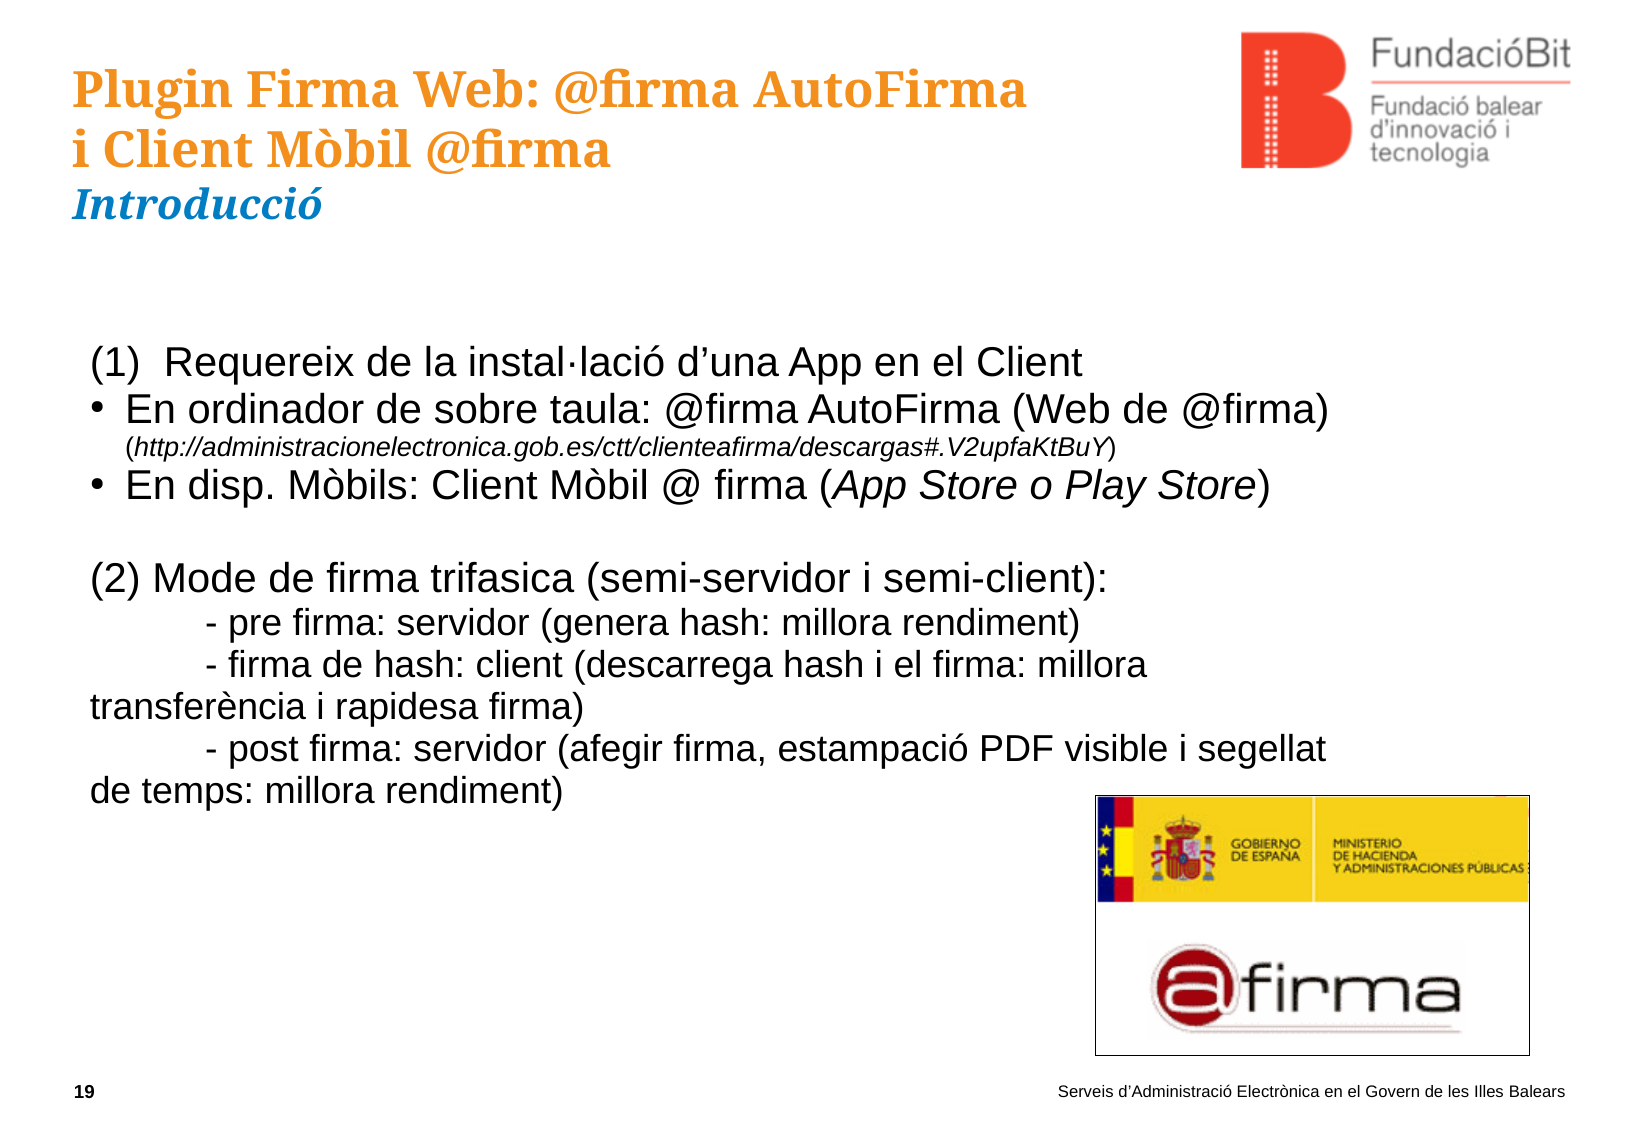

Plugin Firma Web: @firma AutoFirma
i Client Mòbil @firma
Introducció
(1) Requereix de la instal·lació d’una App en el Client
En ordinador de sobre taula: @firma AutoFirma (Web de @firma)
(http://administracionelectronica.gob.es/ctt/clienteafirma/descargas#.V2upfaKtBuY)
En disp. Mòbils: Client Mòbil @ firma (App Store o Play Store)
(2) Mode de firma trifasica (semi-servidor i semi-client):
 - pre firma: servidor (genera hash: millora rendiment)
 - firma de hash: client (descarrega hash i el firma: millora transferència i rapidesa firma)
 - post firma: servidor (afegir firma, estampació PDF visible i segellat de temps: millora rendiment)